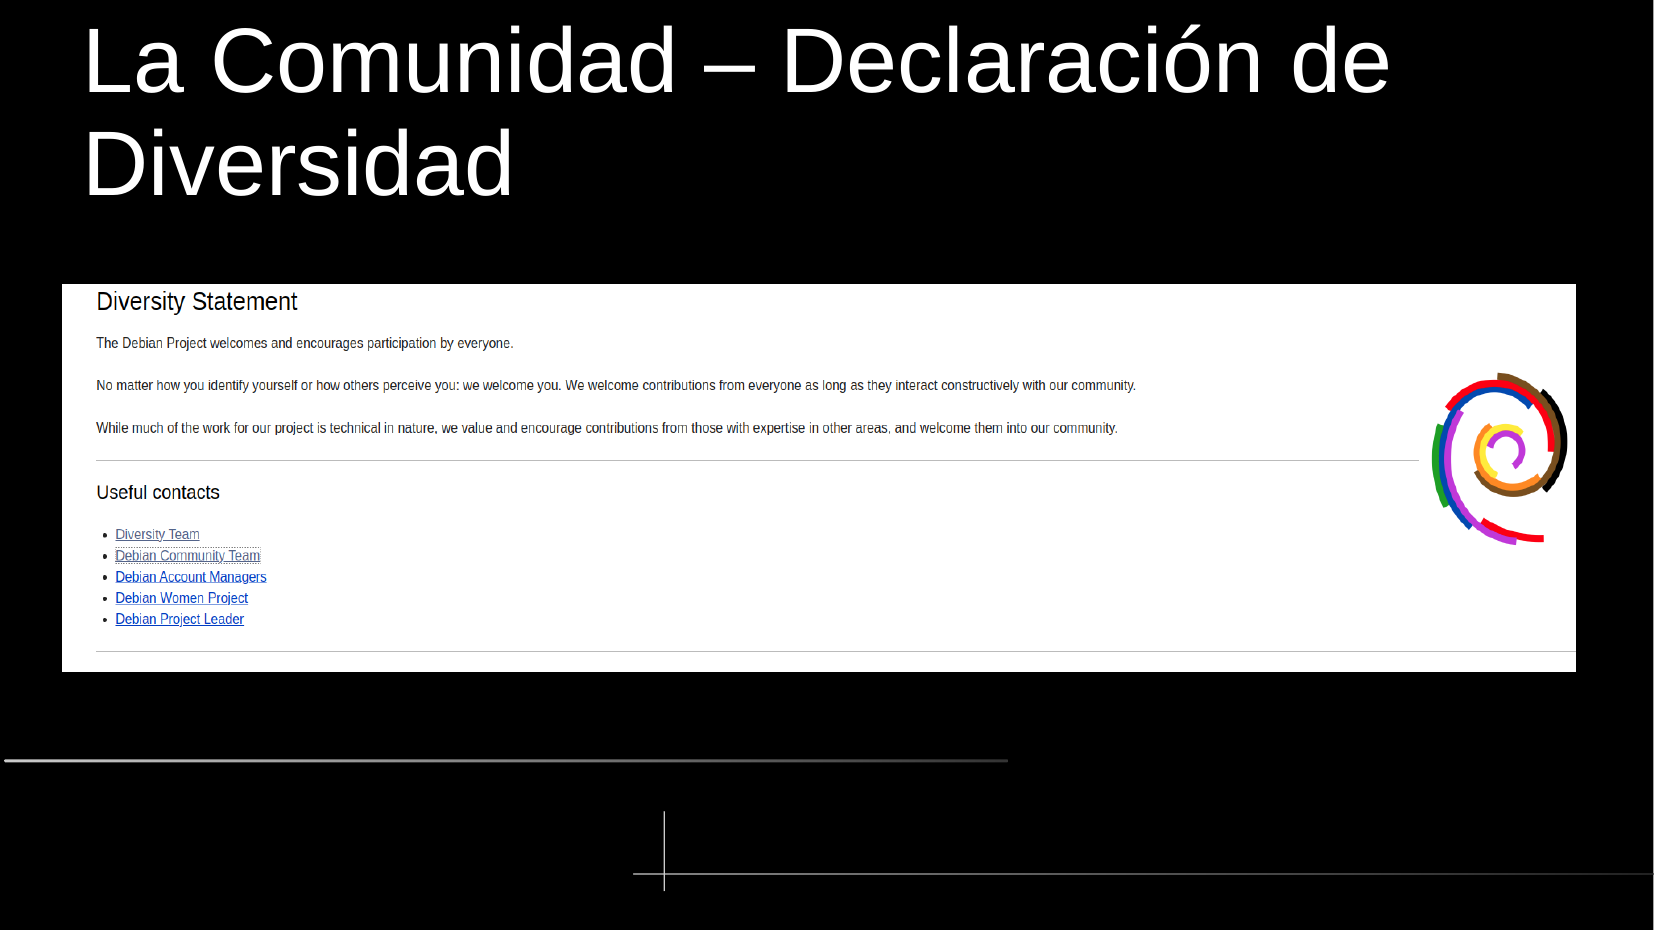

# La Comunidad – Declaración de Diversidad